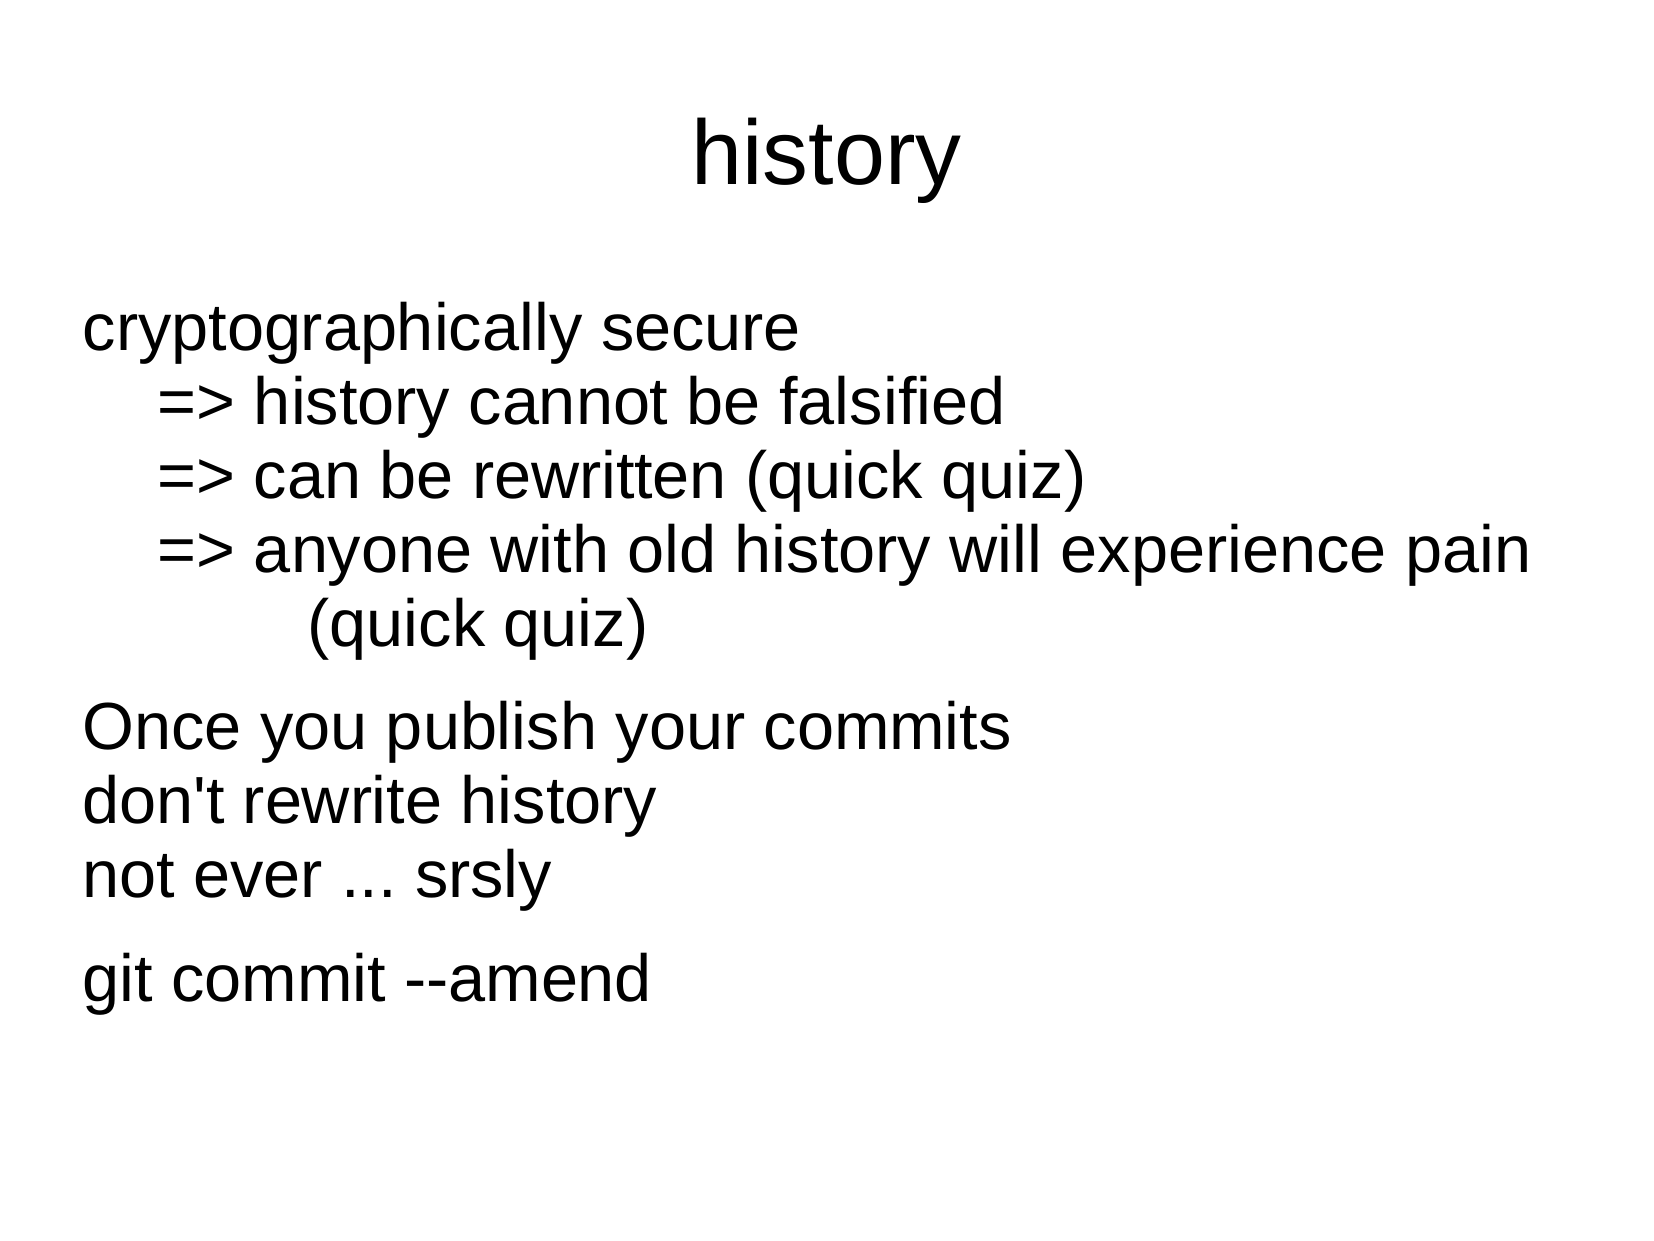

# history
cryptographically secure
	=> history cannot be falsified
	=> can be rewritten (quick quiz)
	=> anyone with old history will experience pain
			(quick quiz)
Once you publish your commits
don't rewrite history
not ever ... srsly
git commit --amend